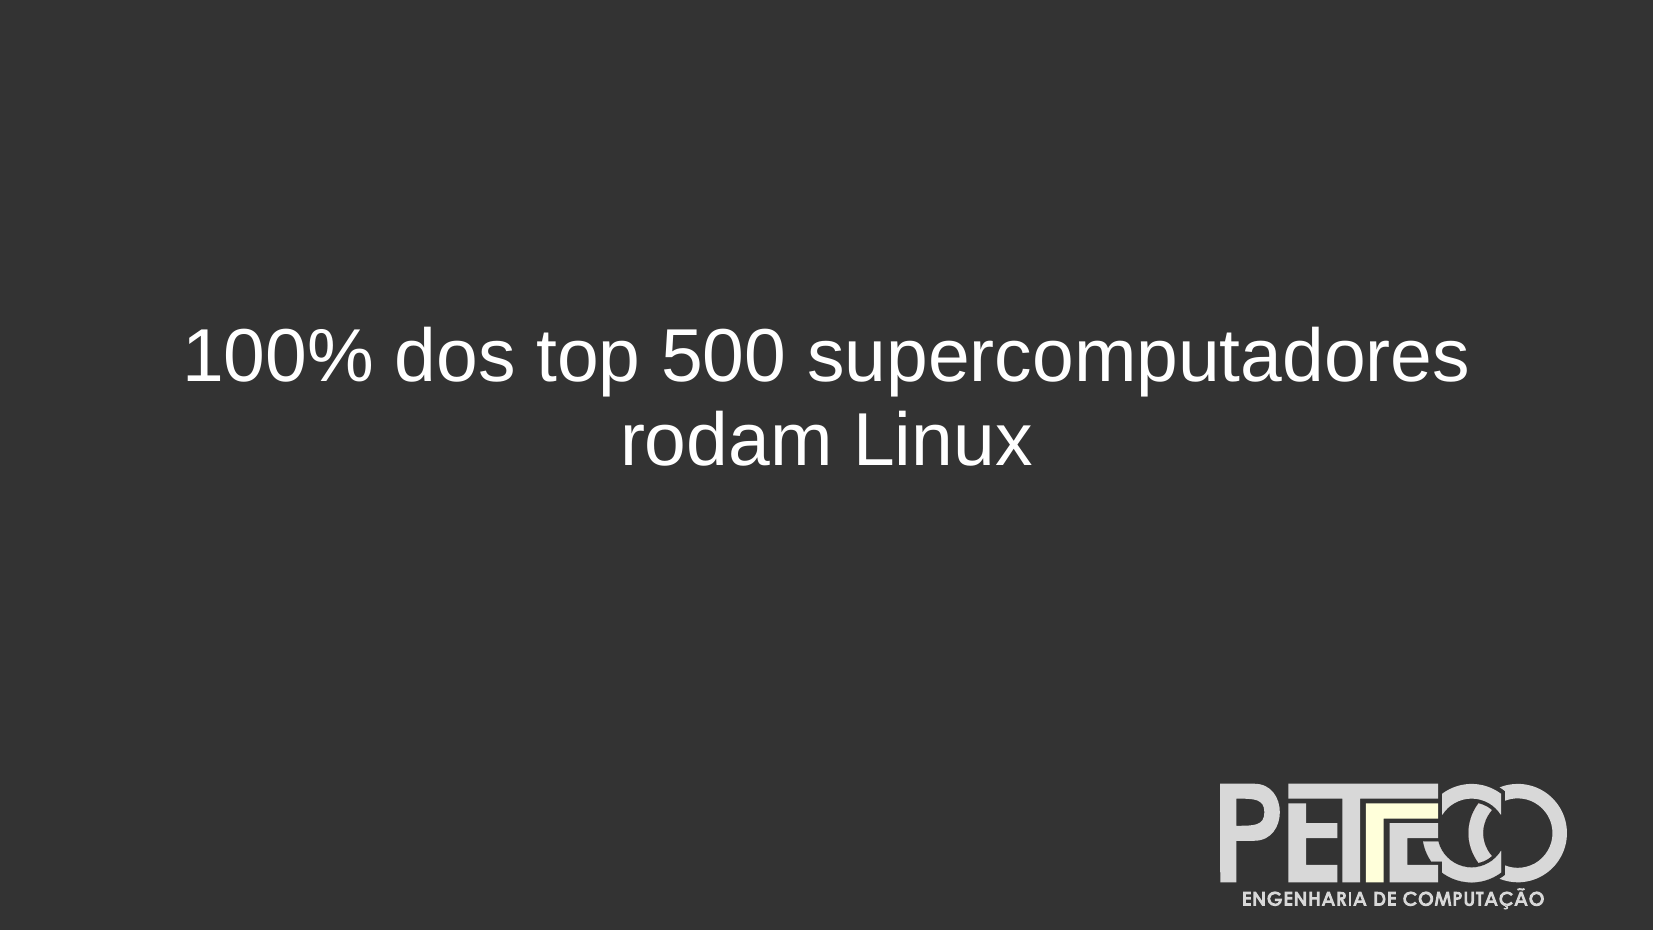

# 100% dos top 500 supercomputadores rodam Linux